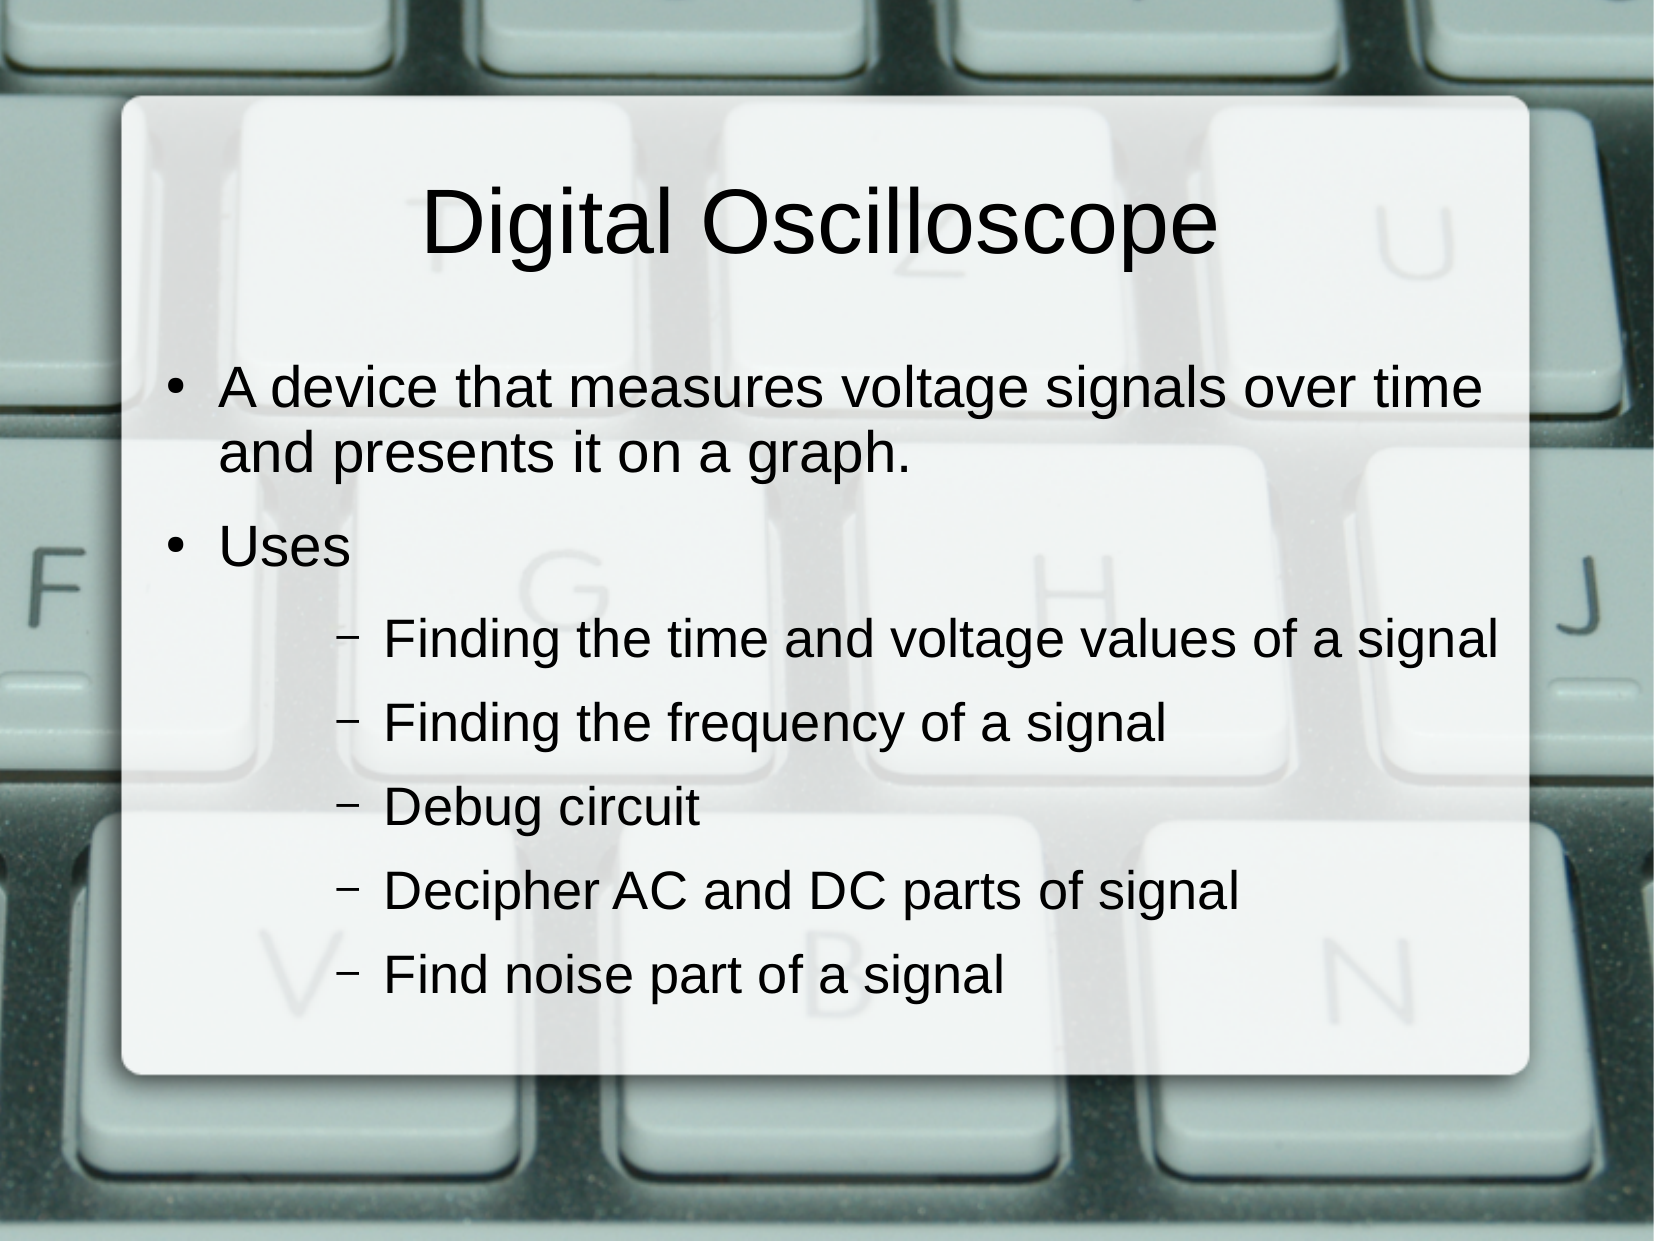

# Digital Oscilloscope
A device that measures voltage signals over time and presents it on a graph.
Uses
Finding the time and voltage values of a signal
Finding the frequency of a signal
Debug circuit
Decipher AC and DC parts of signal
Find noise part of a signal